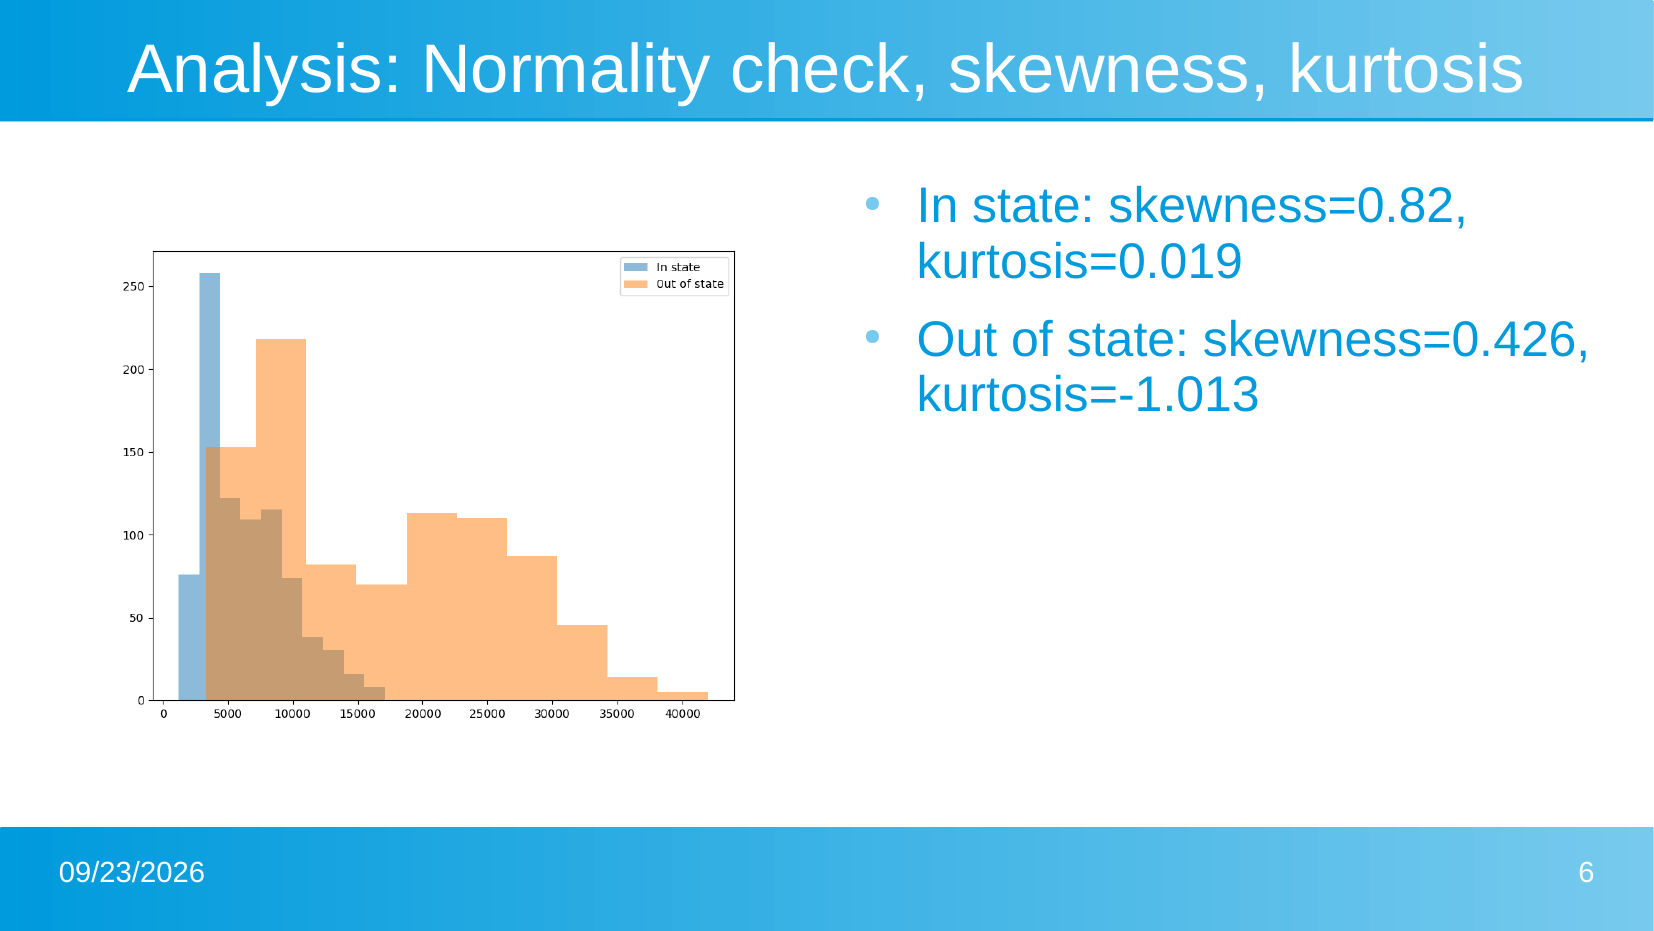

# Analysis: Normality check, skewness, kurtosis
In state: skewness=0.82, kurtosis=0.019
Out of state: skewness=0.426, kurtosis=-1.013
6